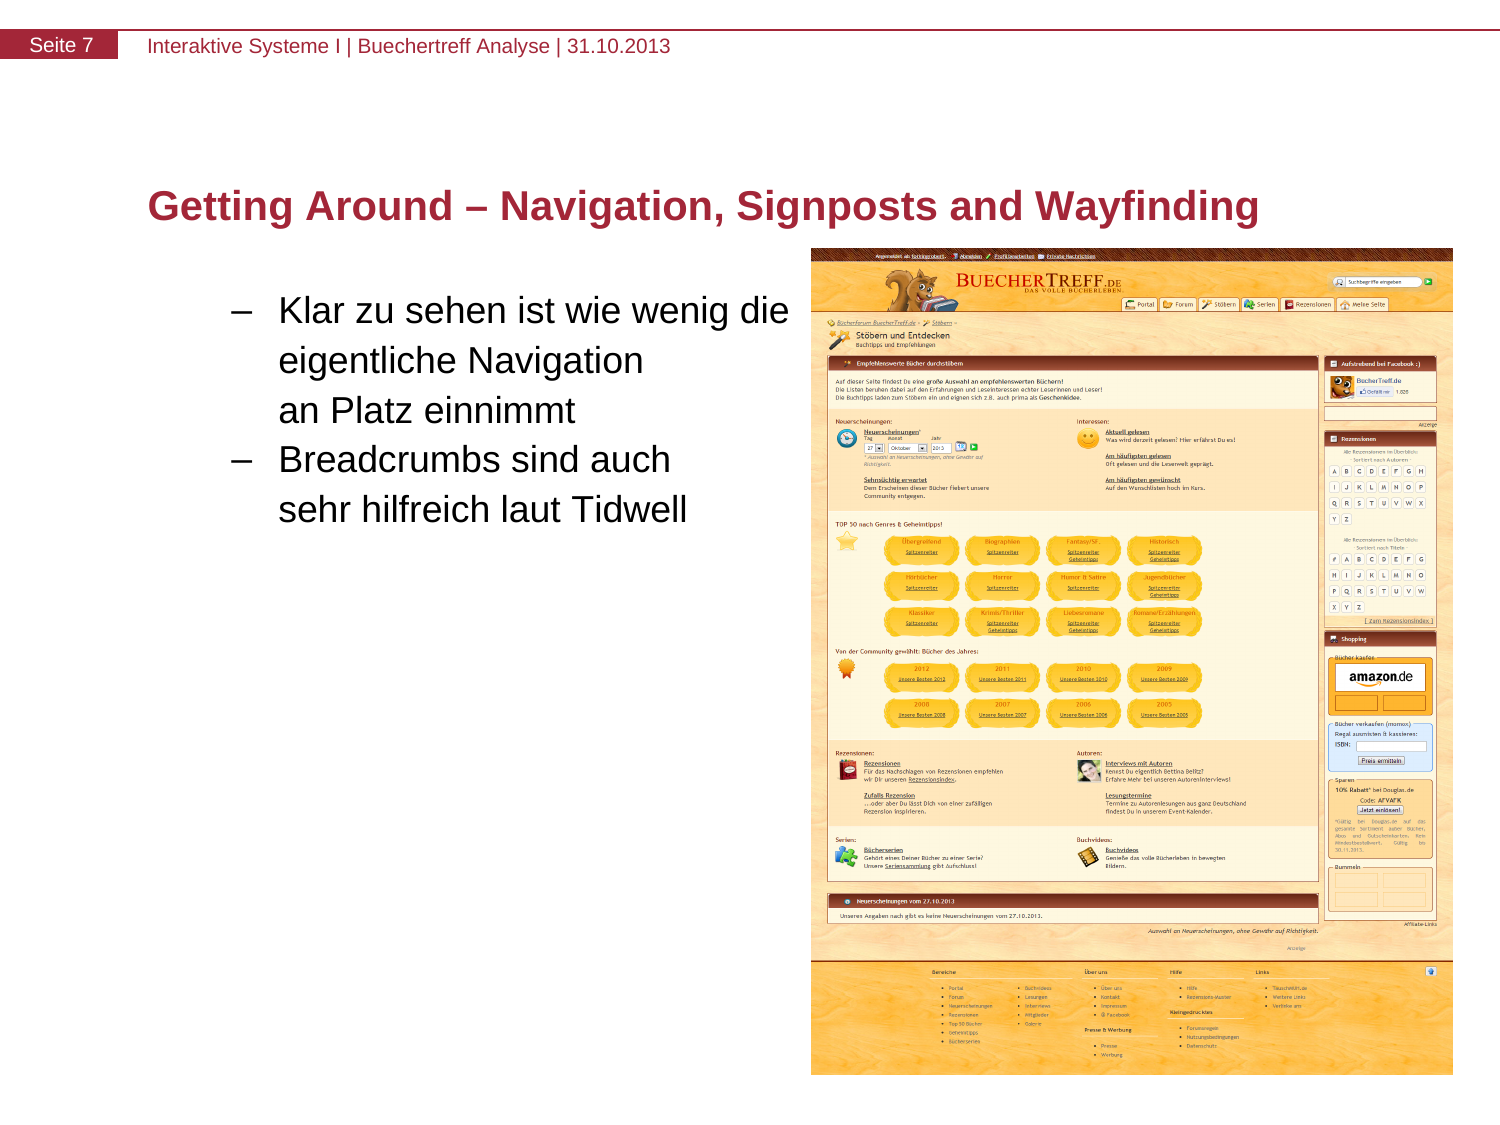

# Getting Around – Navigation, Signposts and Wayfinding
Klar zu sehen ist wie wenig die
eigentliche Navigation
an Platz einnimmt
Breadcrumbs sind auch
sehr hilfreich laut Tidwell